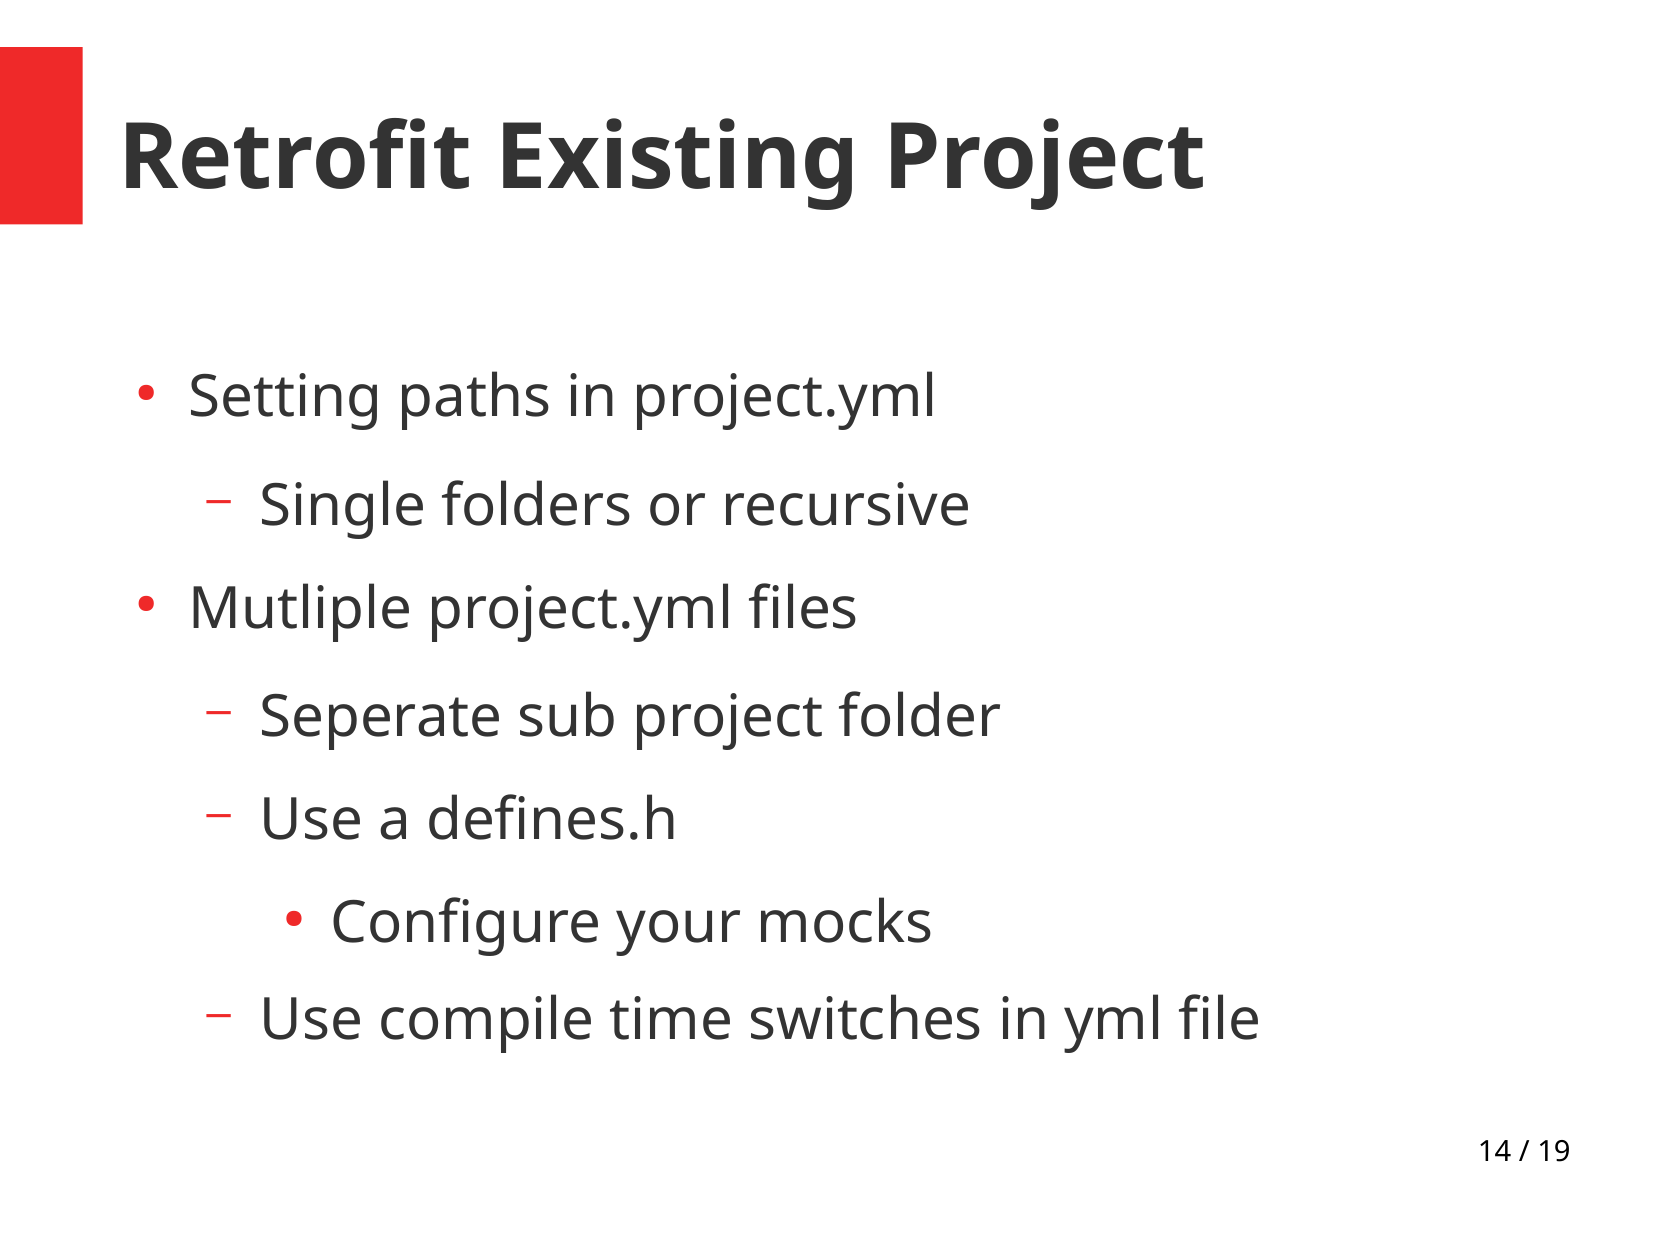

# Retrofit Existing Project
Setting paths in project.yml
Single folders or recursive
Mutliple project.yml files
Seperate sub project folder
Use a defines.h
Configure your mocks
Use compile time switches in yml file
14